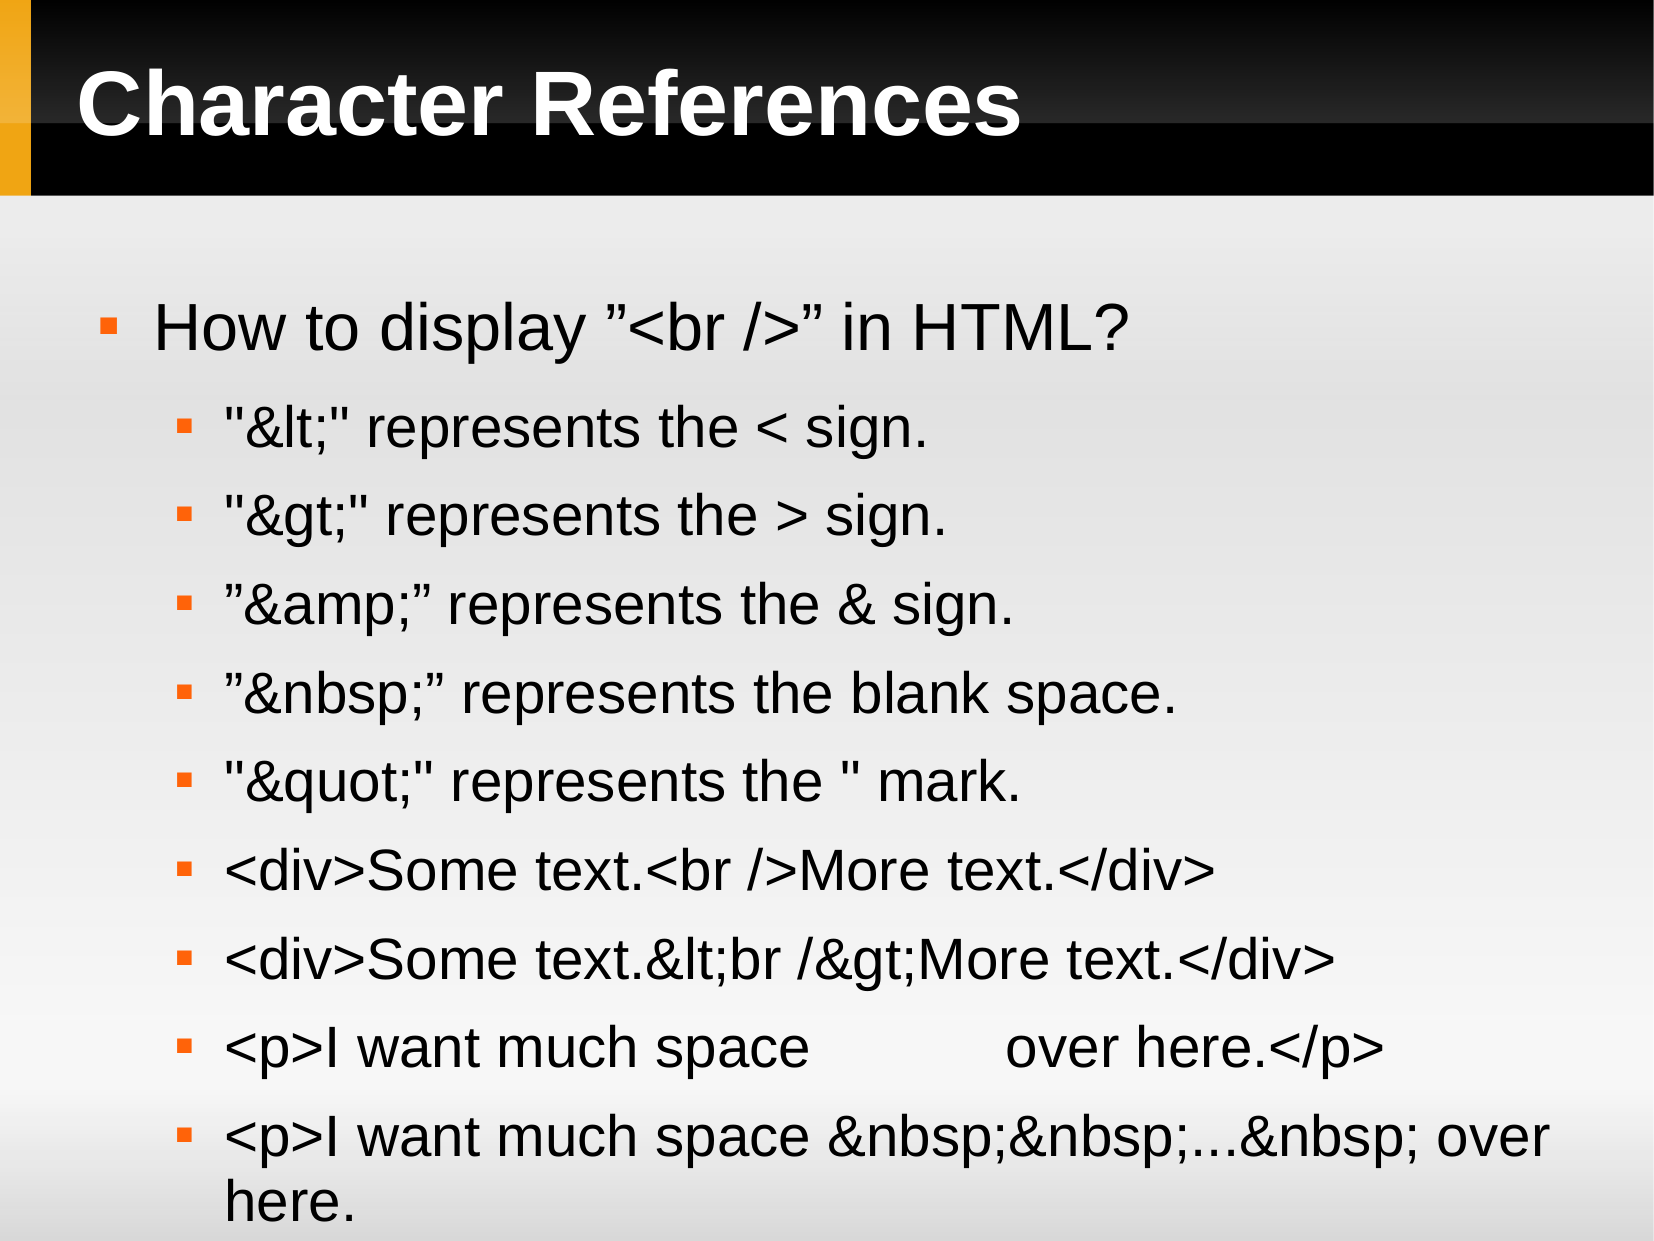

# Character References
How to display ”<br />” in HTML?
"&lt;" represents the < sign.
"&gt;" represents the > sign.
”&amp;” represents the & sign.
”&nbsp;” represents the blank space.
"&quot;" represents the " mark.
<div>Some text.<br />More text.</div>
<div>Some text.&lt;br /&gt;More text.</div>
<p>I want much space over here.</p>
<p>I want much space &nbsp;&nbsp;...&nbsp; over here.